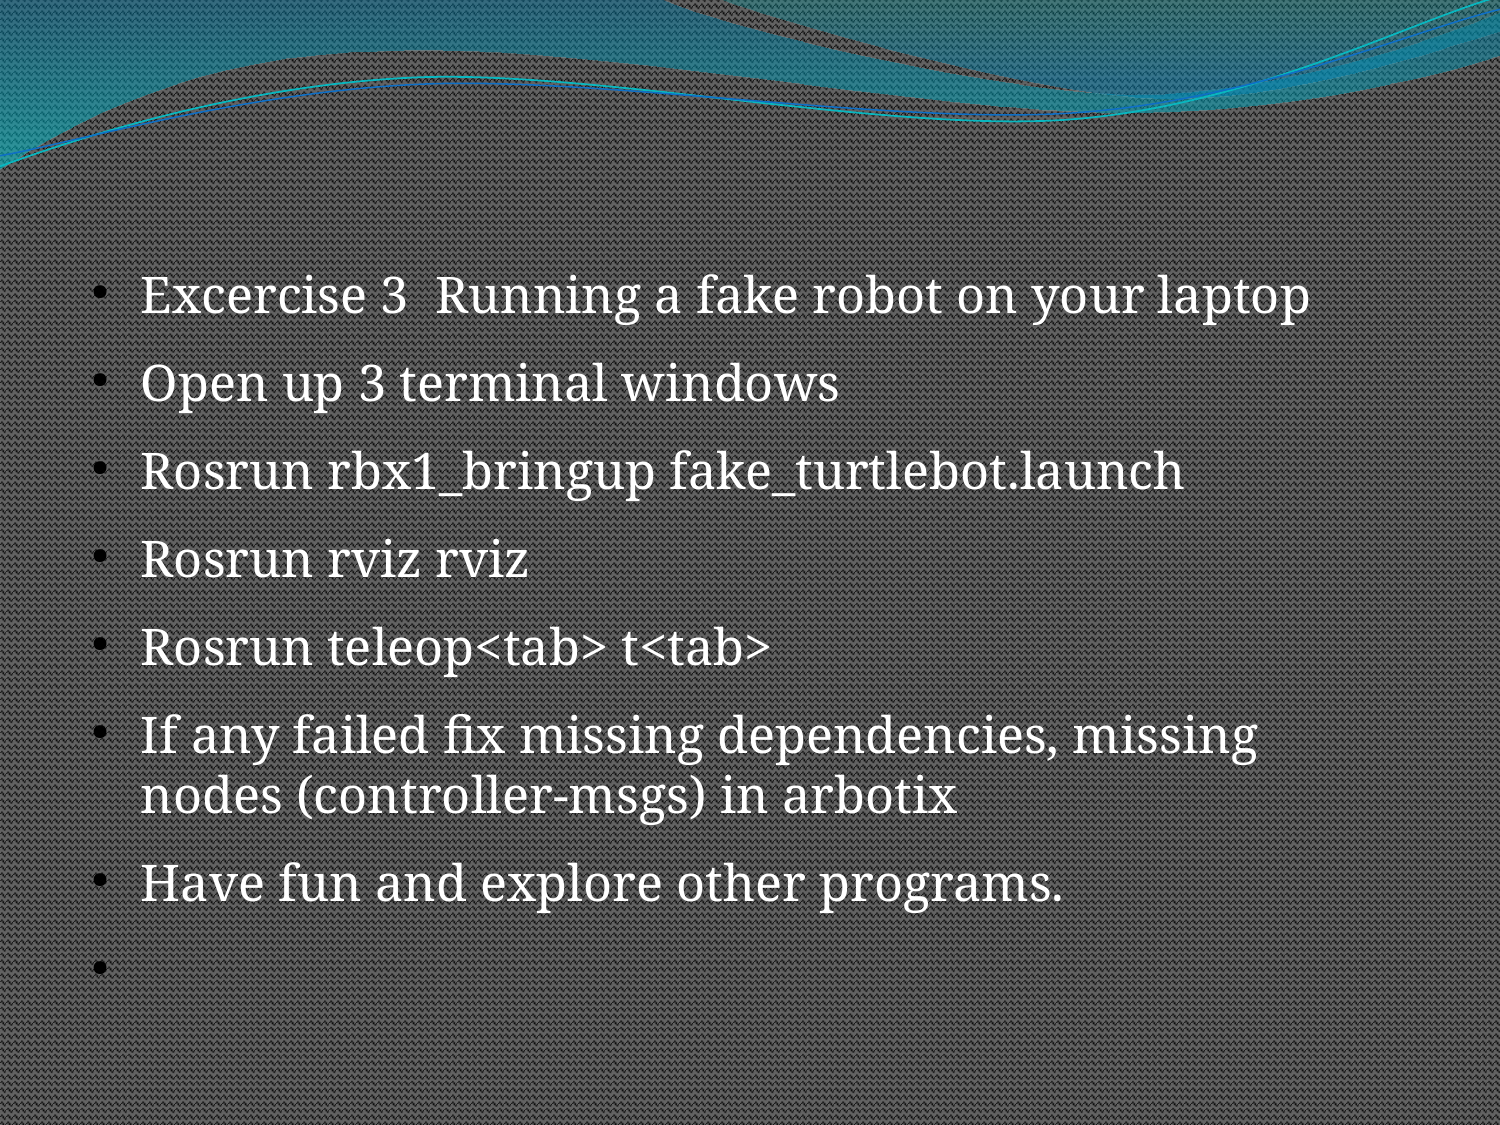

#
Excercise 3 Running a fake robot on your laptop
Open up 3 terminal windows
Rosrun rbx1_bringup fake_turtlebot.launch
Rosrun rviz rviz
Rosrun teleop<tab> t<tab>
If any failed fix missing dependencies, missing nodes (controller-msgs) in arbotix
Have fun and explore other programs.